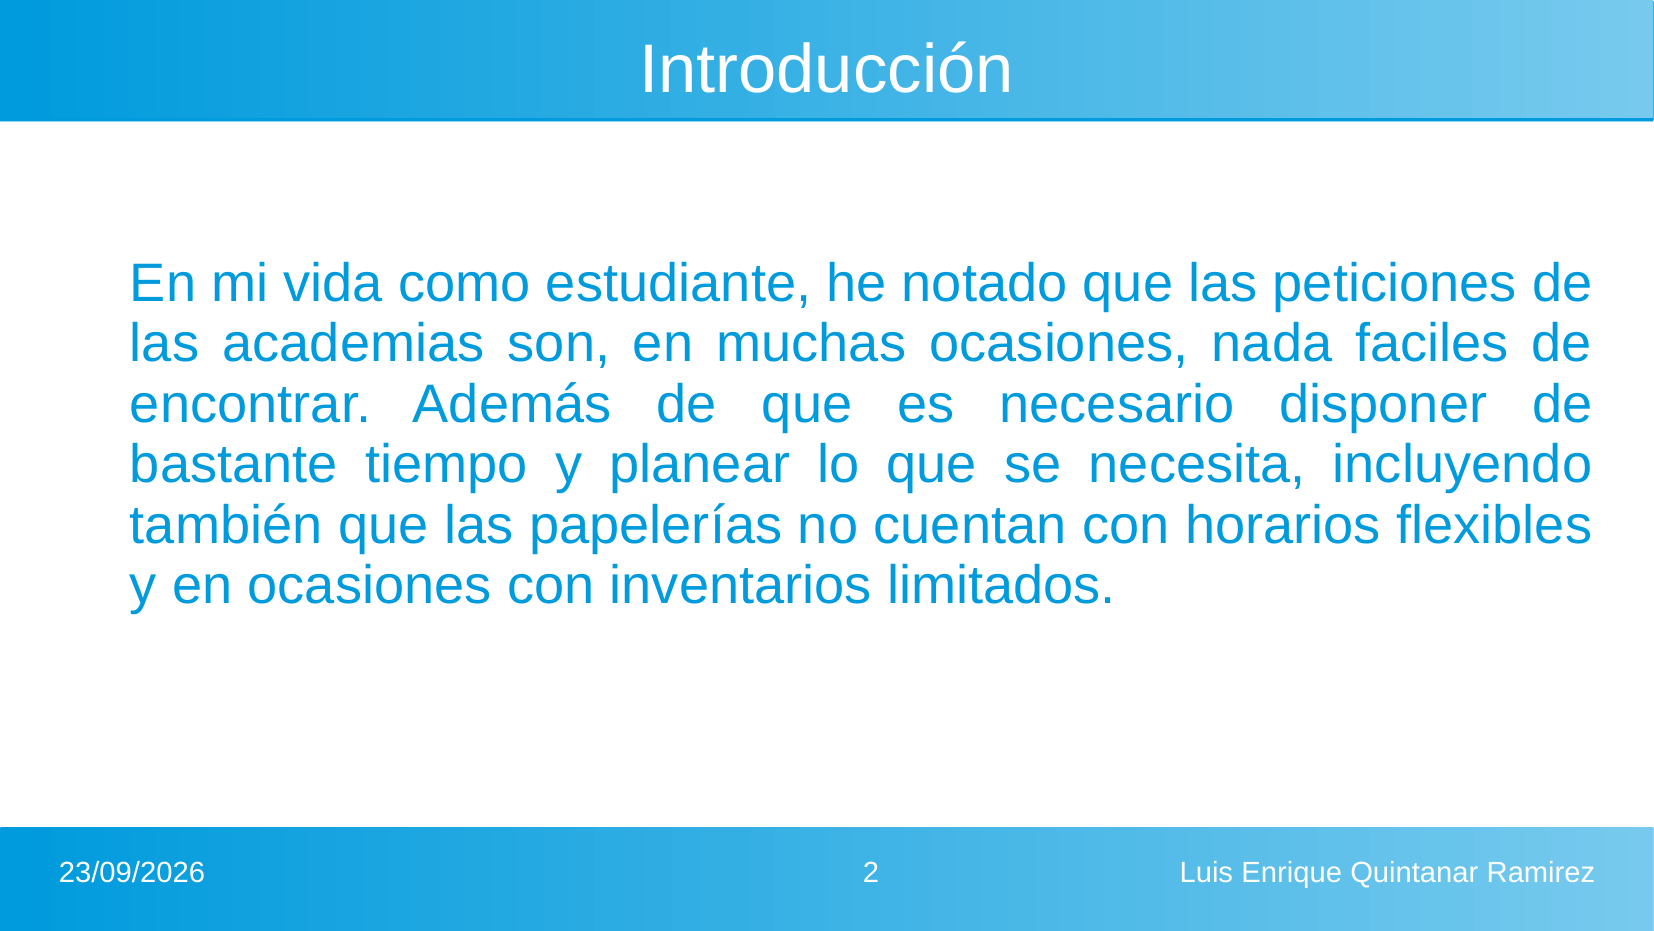

# Introducción
En mi vida como estudiante, he notado que las peticiones de las academias son, en muchas ocasiones, nada faciles de encontrar. Además de que es necesario disponer de bastante tiempo y planear lo que se necesita, incluyendo también que las papelerías no cuentan con horarios flexibles y en ocasiones con inventarios limitados.
2